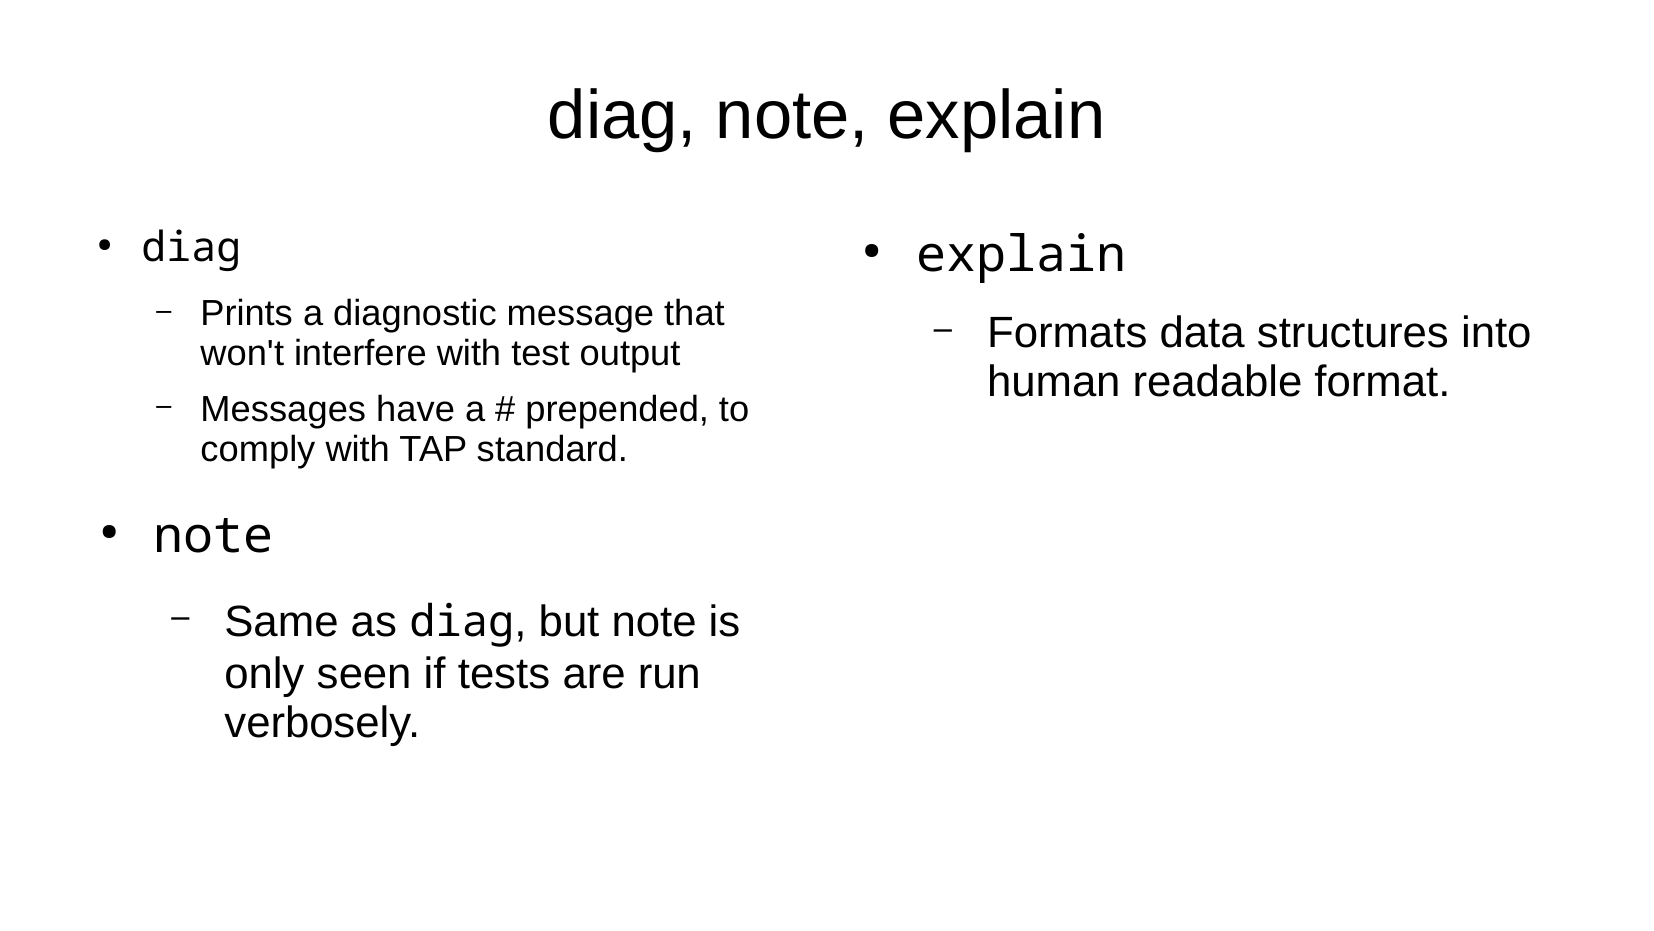

# diag, note, explain
diag
Prints a diagnostic message that won't interfere with test output
Messages have a # prepended, to comply with TAP standard.
explain
Formats data structures into human readable format.
note
Same as diag, but note is only seen if tests are run verbosely.